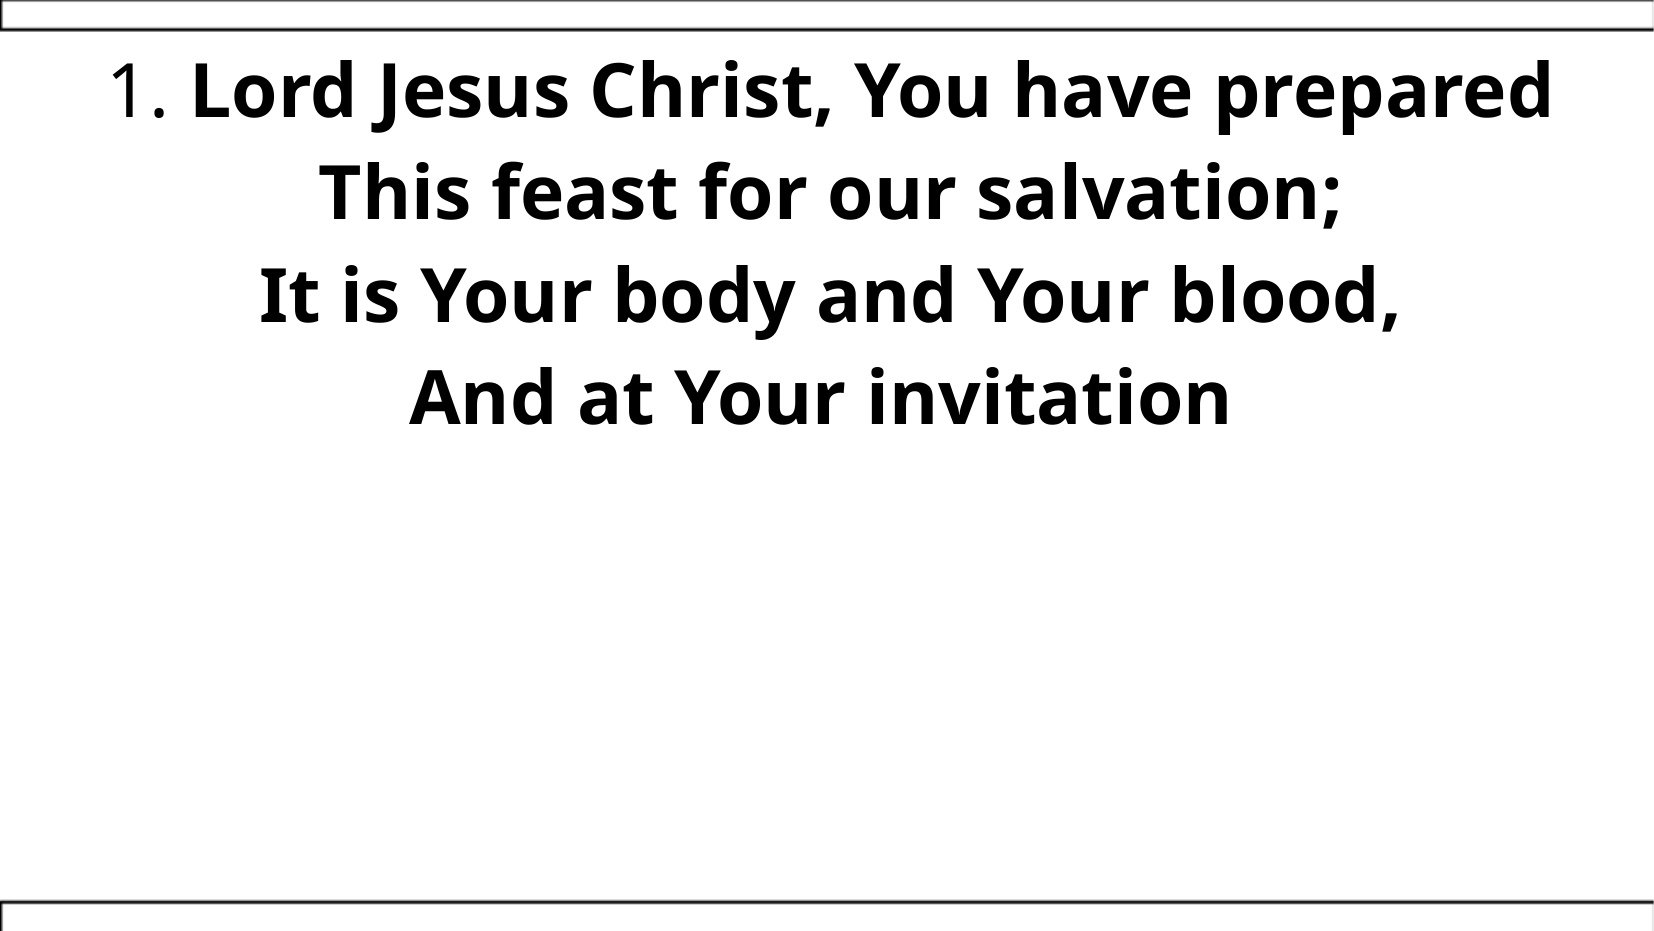

1. Lord Jesus Christ, You have prepared
This feast for our salvation;
It is Your body and Your blood,
And at Your invitation